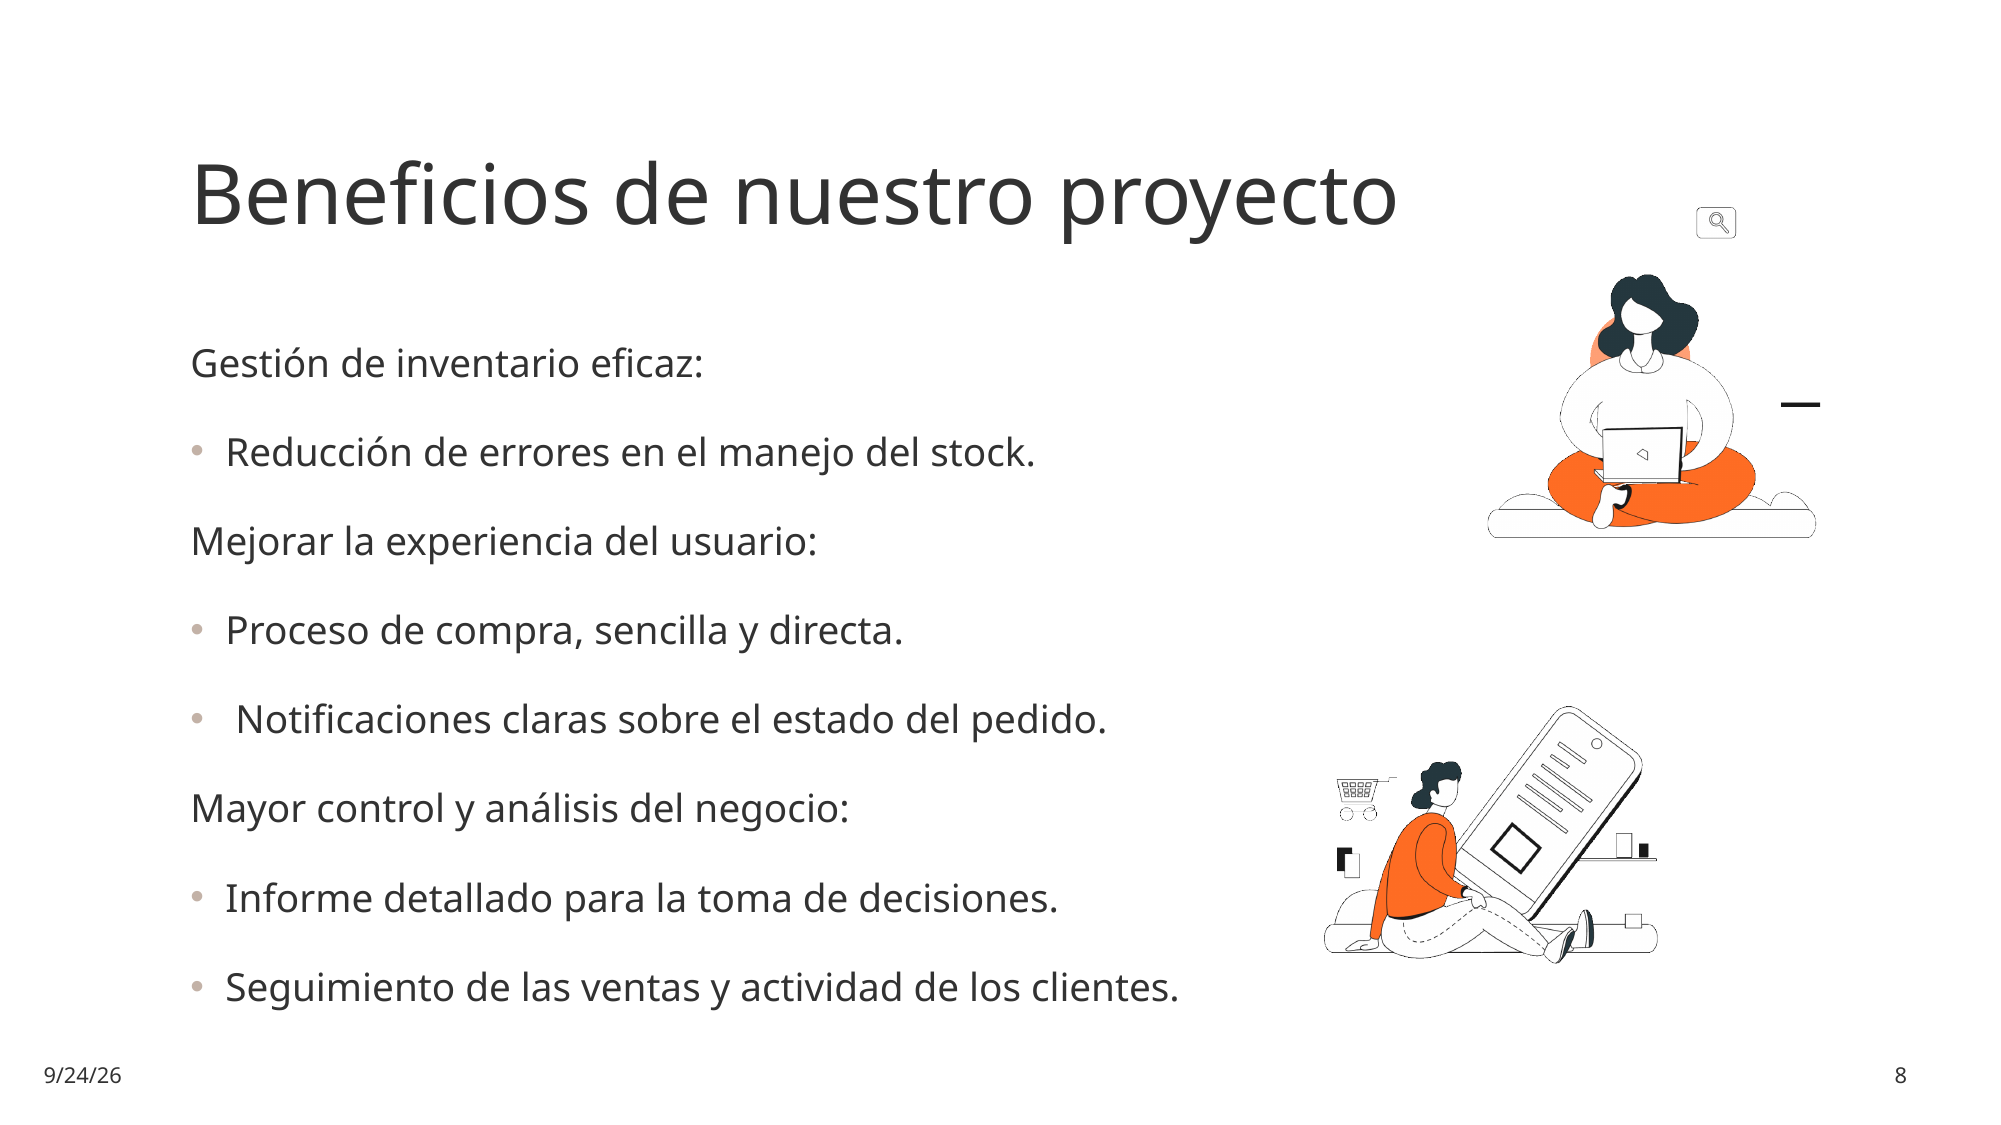

# Beneficios de nuestro proyecto
Gestión de inventario eficaz:
Reducción de errores en el manejo del stock.
Mejorar la experiencia del usuario:
Proceso de compra, sencilla y directa.
 Notificaciones claras sobre el estado del pedido.
Mayor control y análisis del negocio:
Informe detallado para la toma de decisiones.
Seguimiento de las ventas y actividad de los clientes.